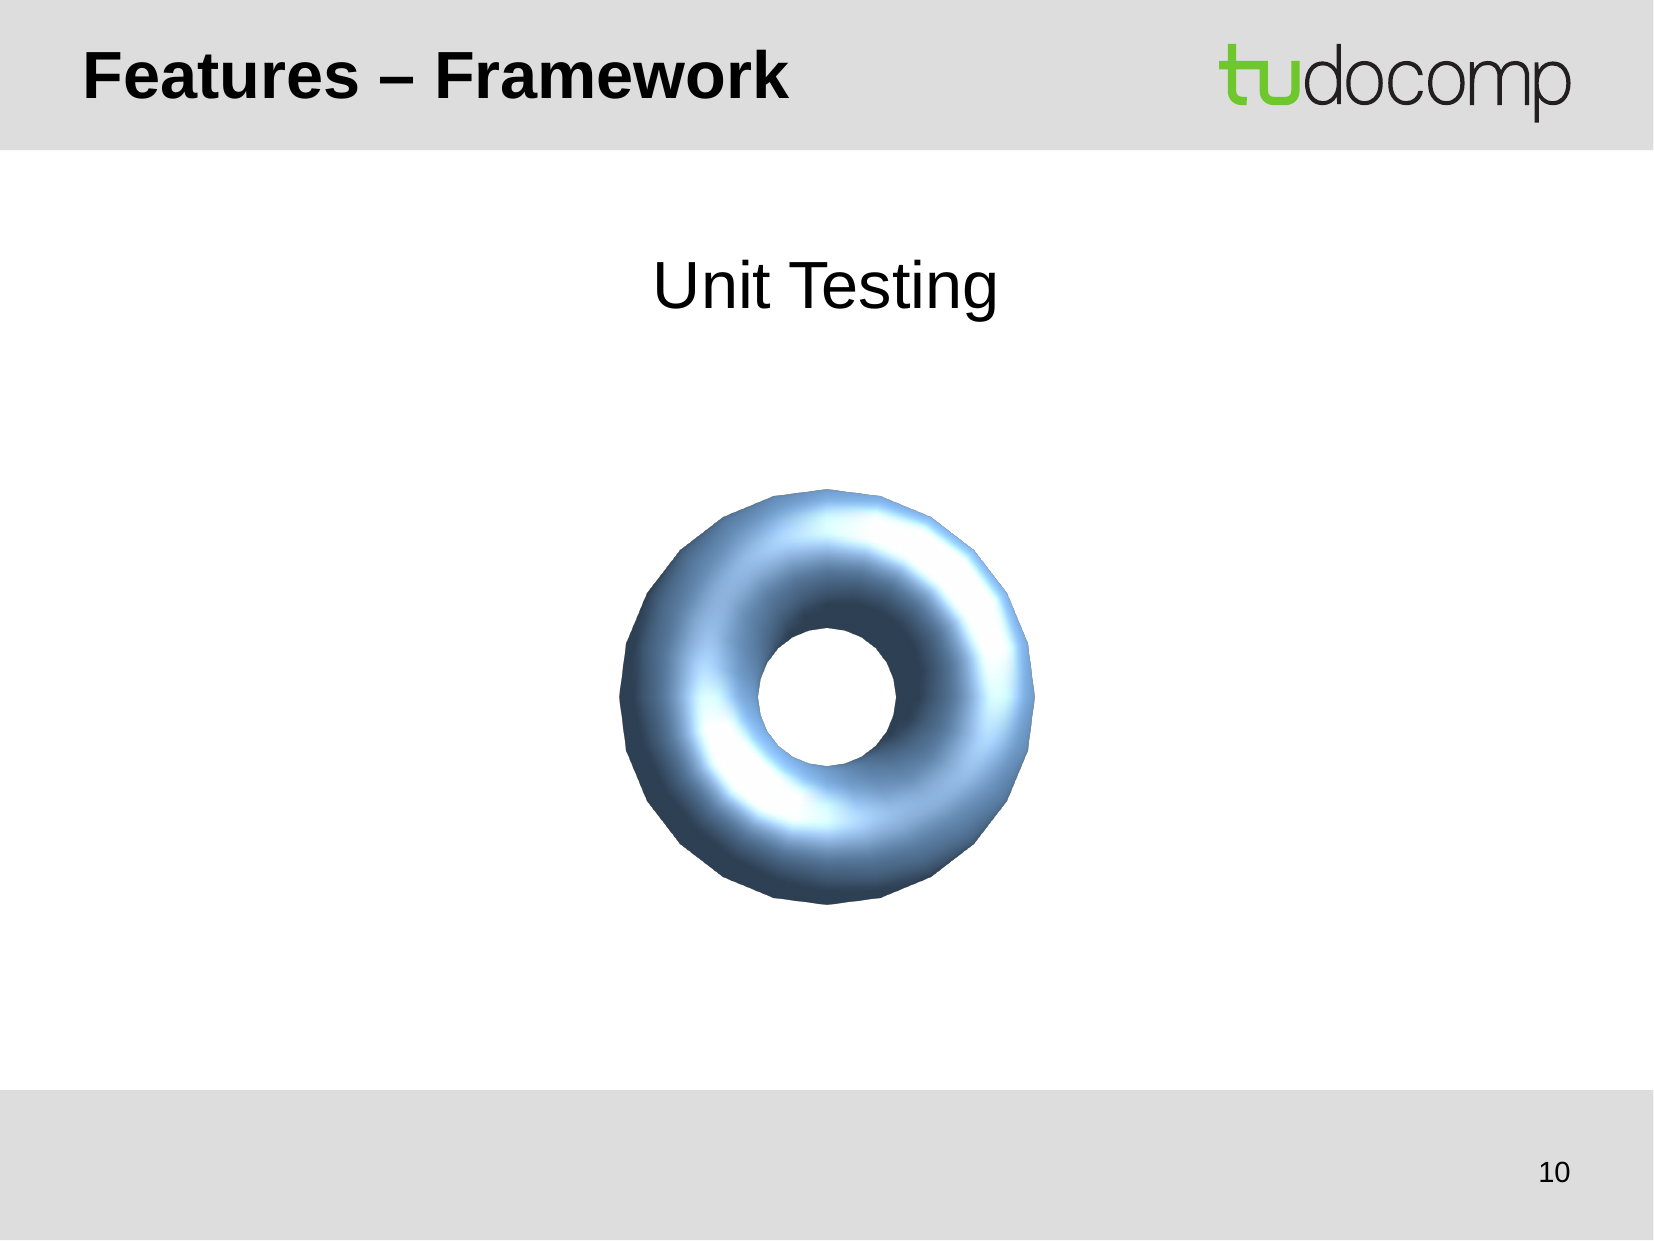

# Features – Framework
Unit Testing
10